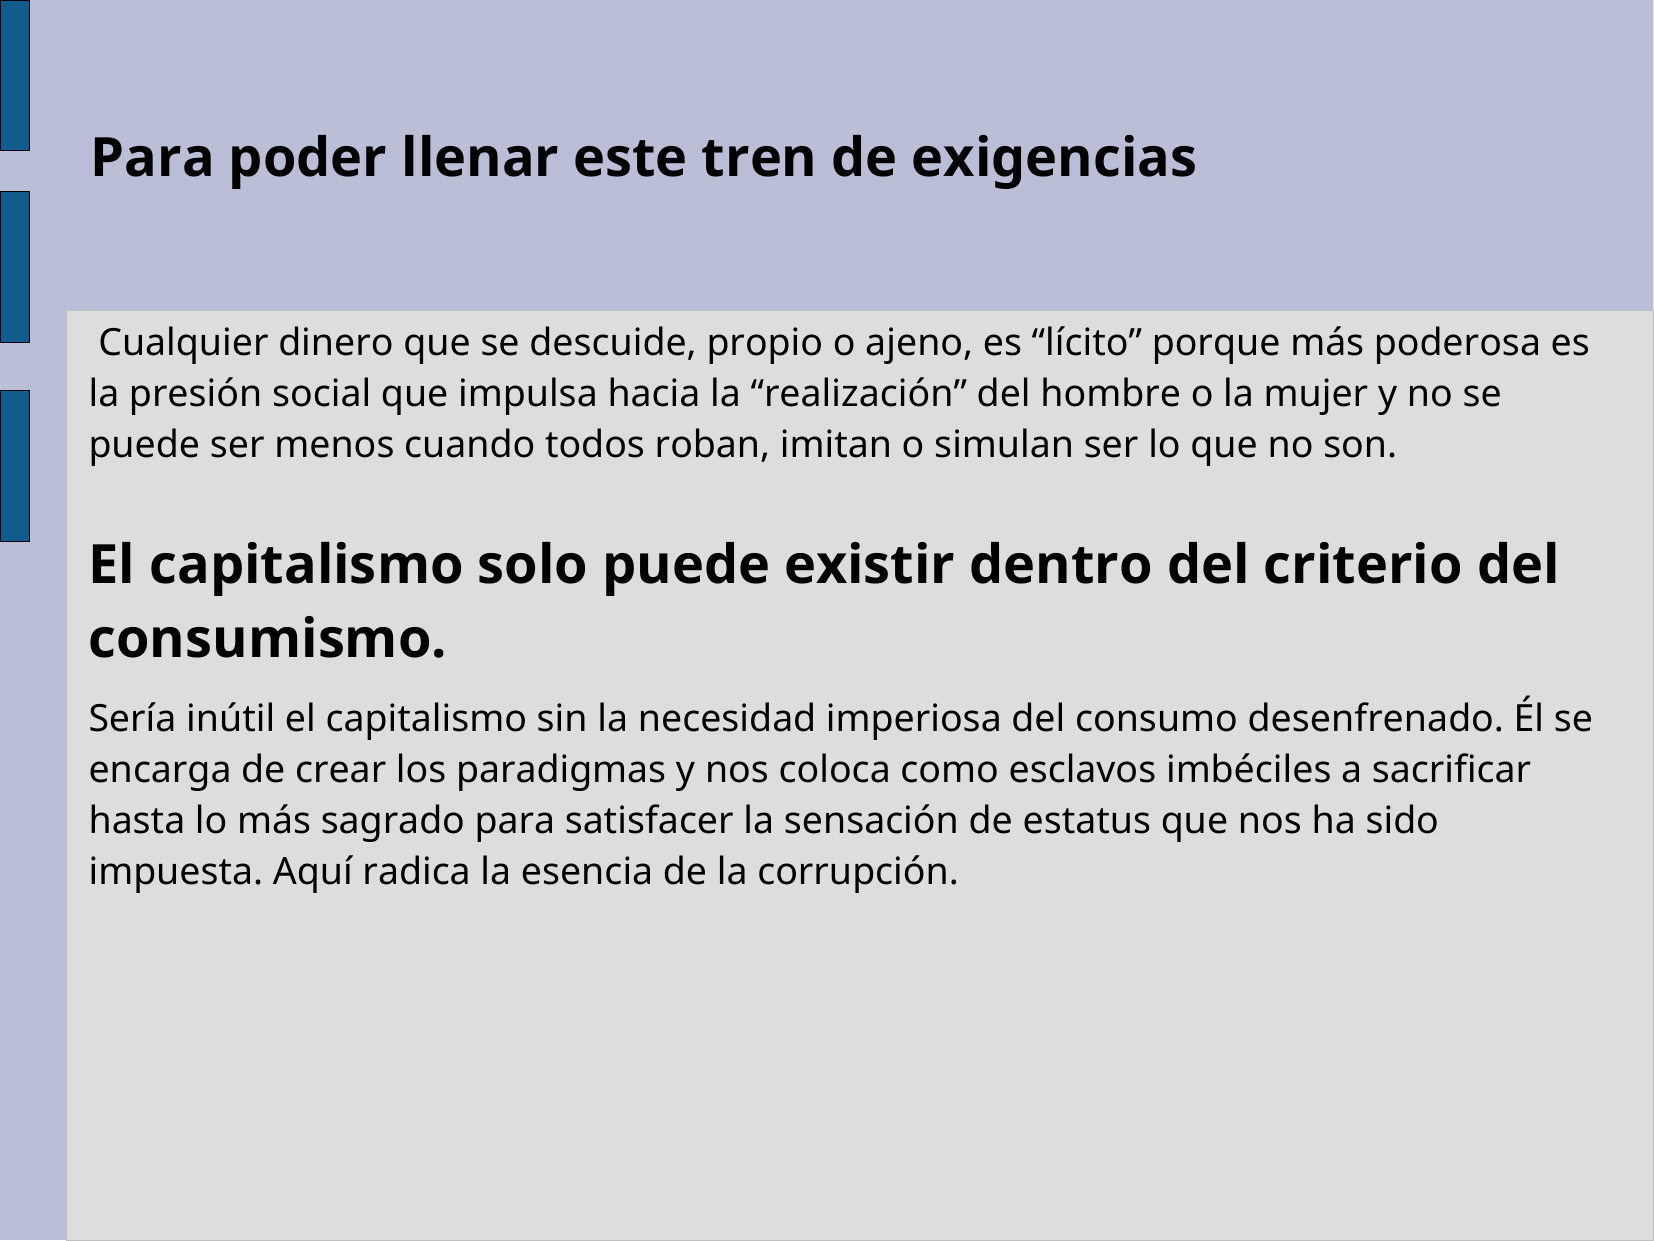

Para poder llenar este tren de exigencias
 Cualquier dinero que se descuide, propio o ajeno, es “lícito” porque más poderosa es la presión social que impulsa hacia la “realización” del hombre o la mujer y no se puede ser menos cuando todos roban, imitan o simulan ser lo que no son.
El capitalismo solo puede existir dentro del criterio del consumismo.
Sería inútil el capitalismo sin la necesidad imperiosa del consumo desenfrenado. Él se encarga de crear los paradigmas y nos coloca como esclavos imbéciles a sacrificar hasta lo más sagrado para satisfacer la sensación de estatus que nos ha sido impuesta. Aquí radica la esencia de la corrupción.